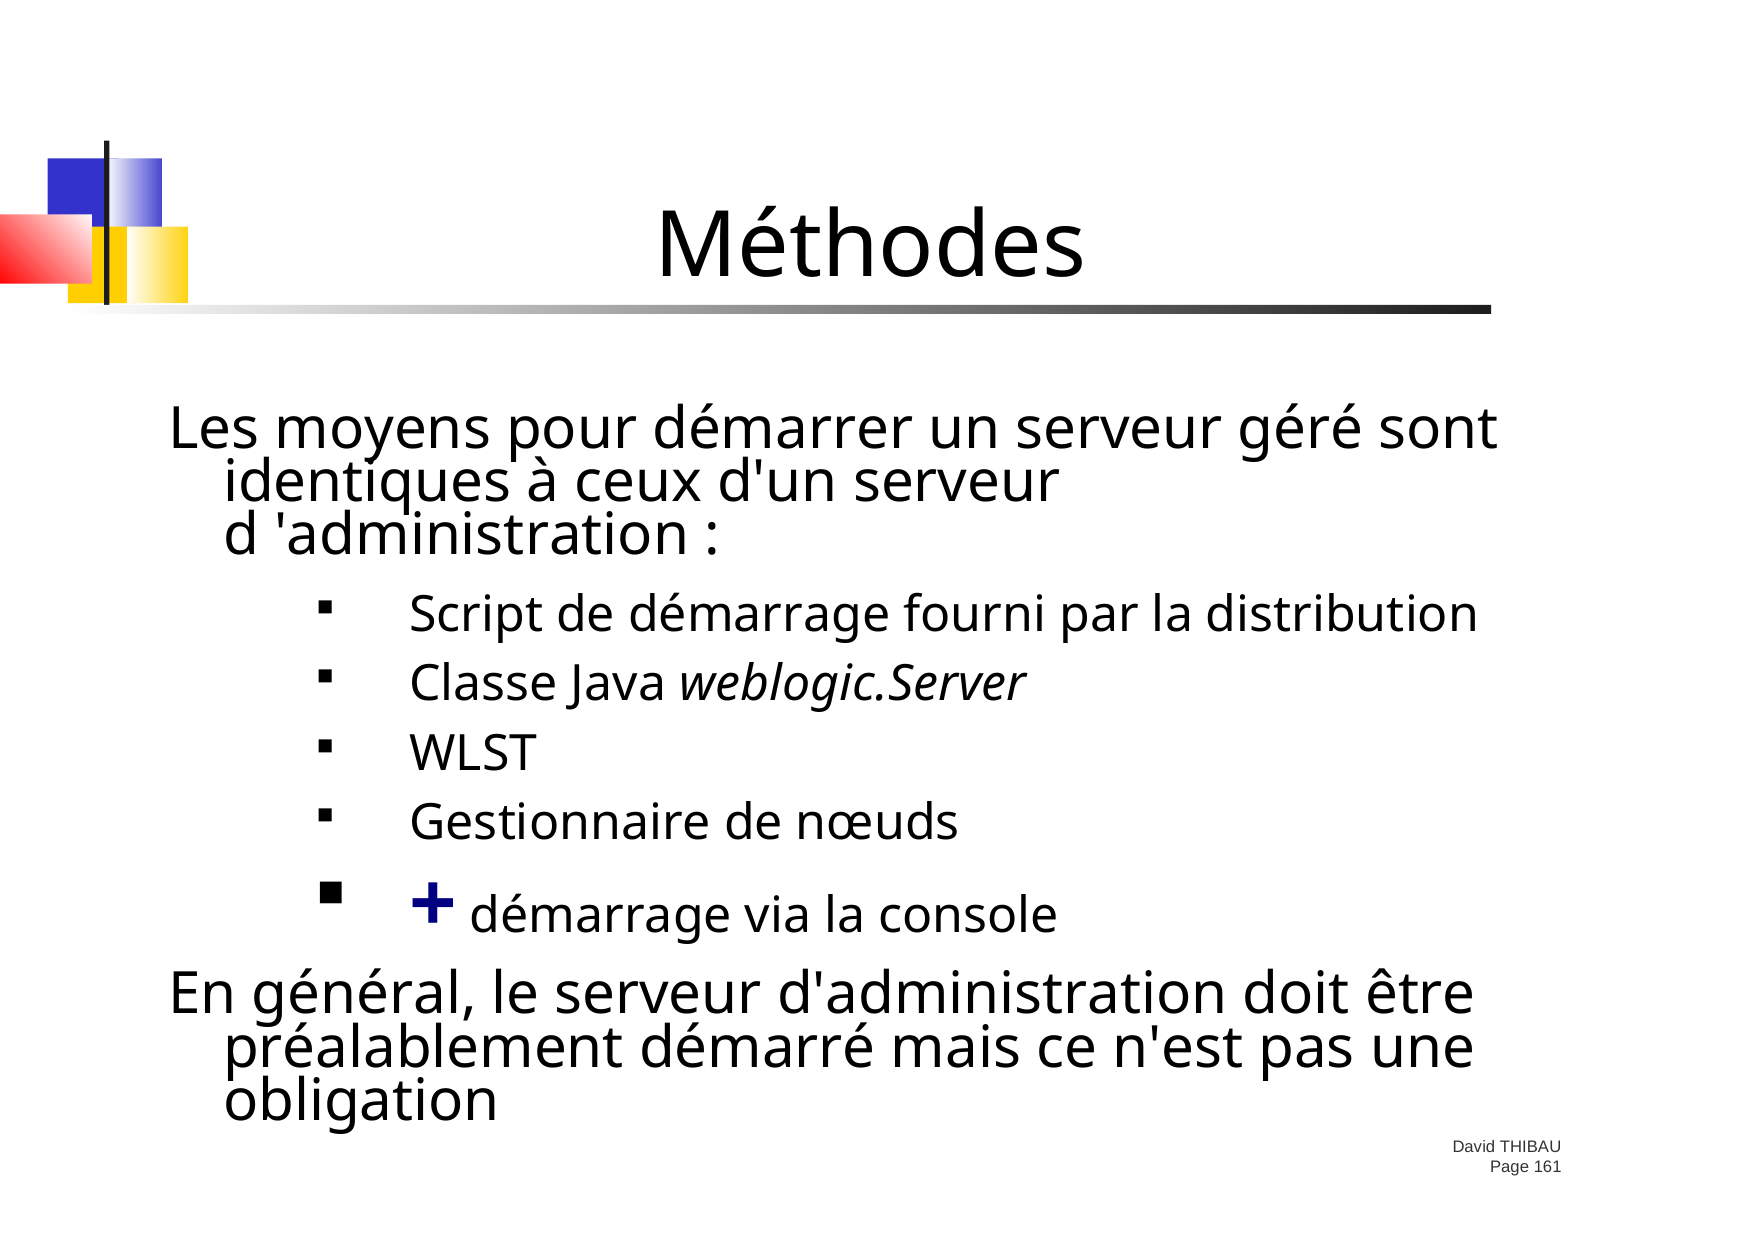

# Méthodes
Les moyens pour démarrer un serveur géré sont identiques à ceux d'un serveur d 'administration :
Script de démarrage fourni par la distribution
Classe Java weblogic.Server
WLST
Gestionnaire de nœuds
+ démarrage via la console
En général, le serveur d'administration doit être préalablement démarré mais ce n'est pas une obligation